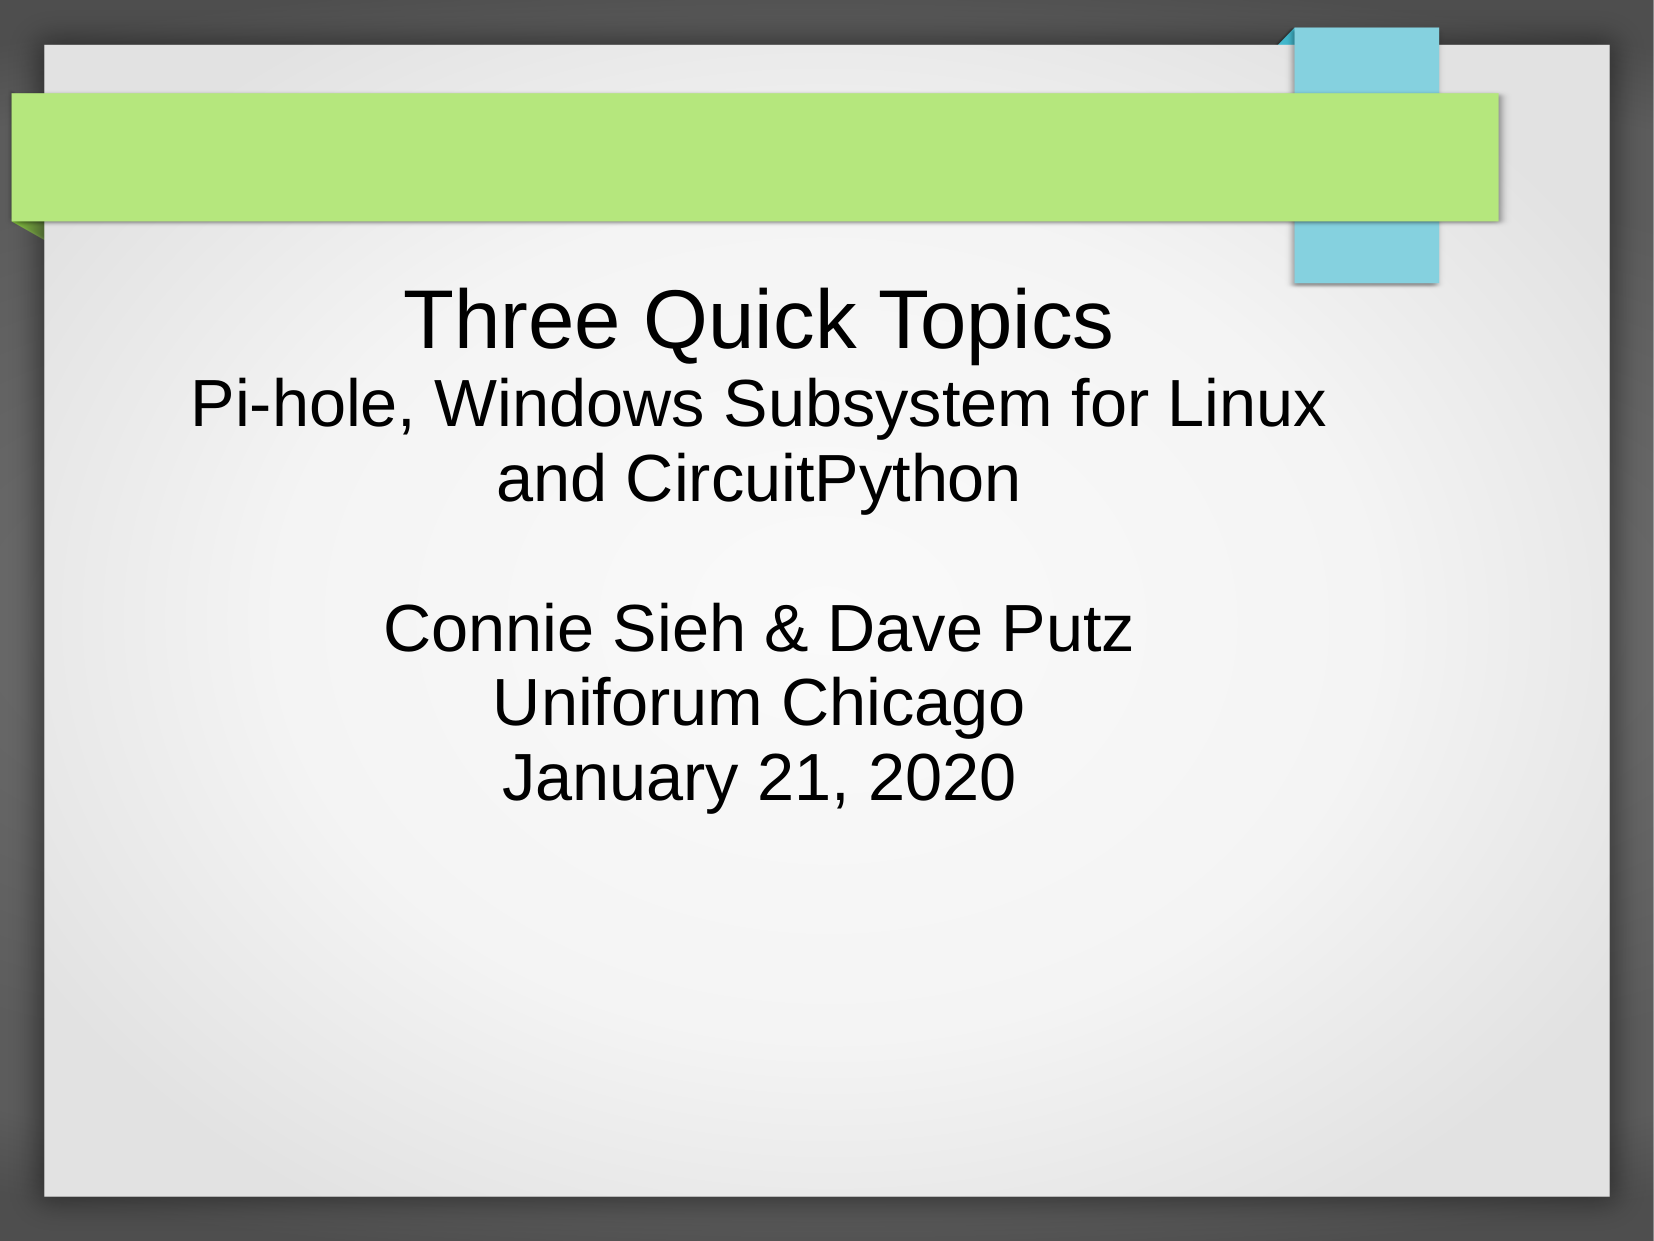

# Three Quick Topics
Pi-hole, Windows Subsystem for Linux and CircuitPython
Connie Sieh & Dave Putz
Uniforum Chicago
January 21, 2020